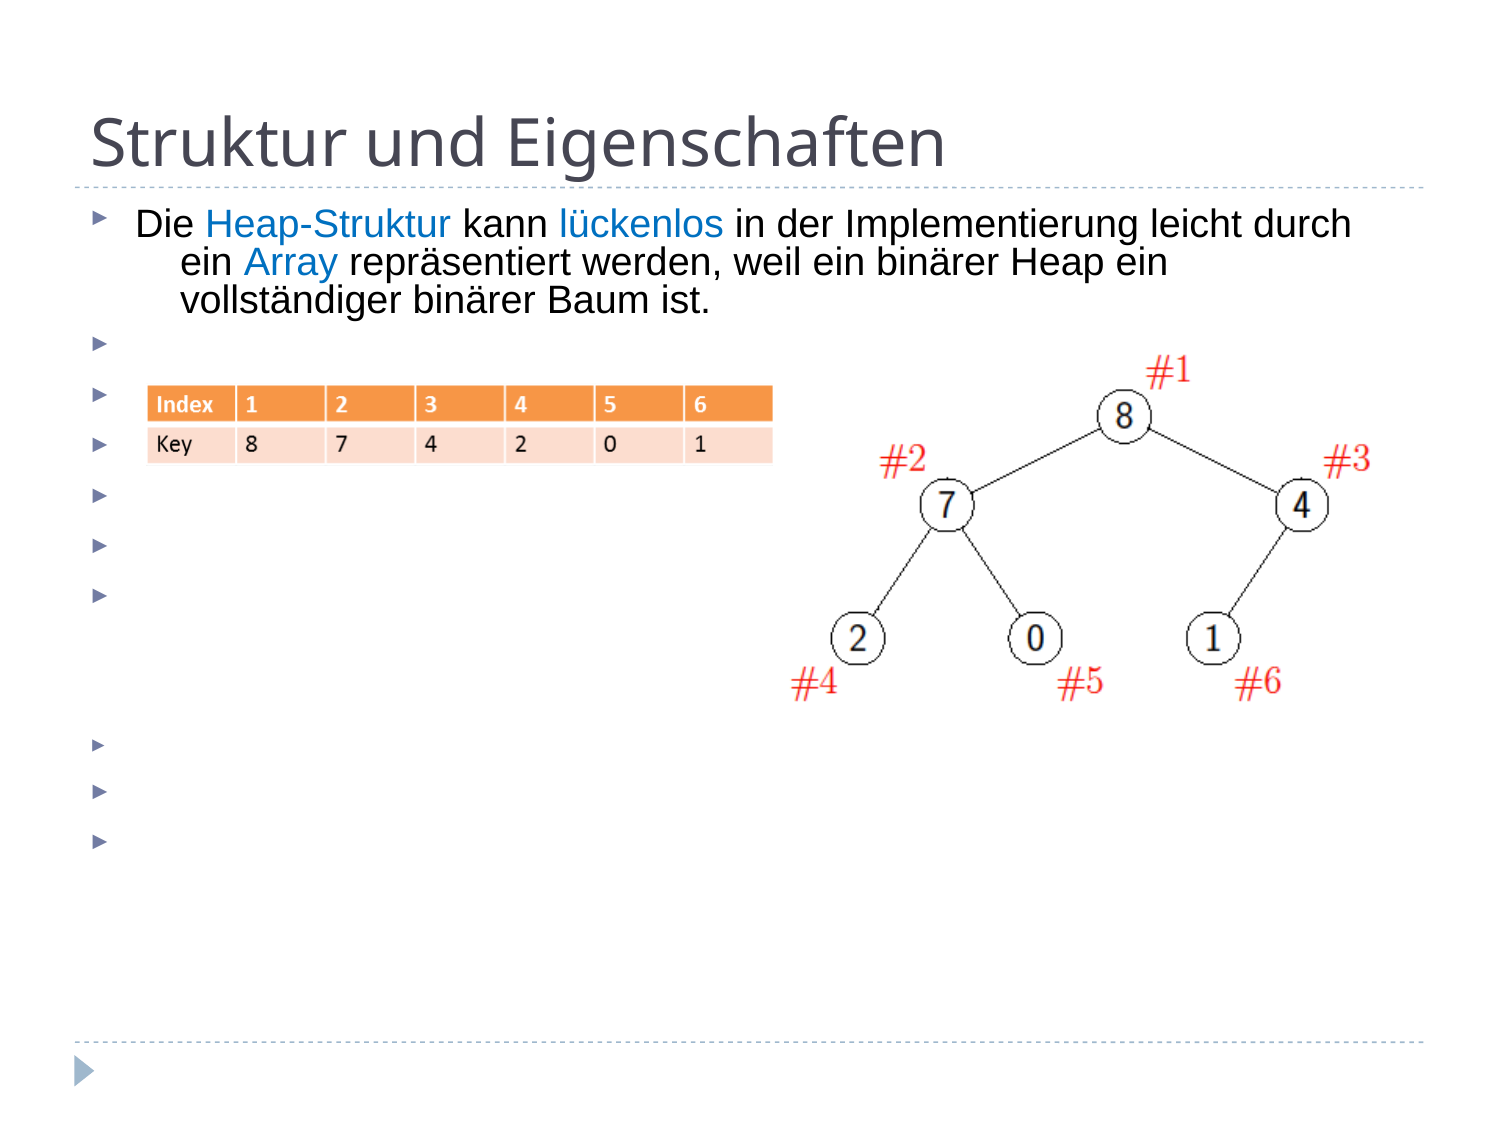

# Struktur und Eigenschaften
Die Heap-Struktur kann lückenlos in der Implementierung leicht durch ein Array repräsentiert werden, weil ein binärer Heap ein vollständiger binärer Baum ist.